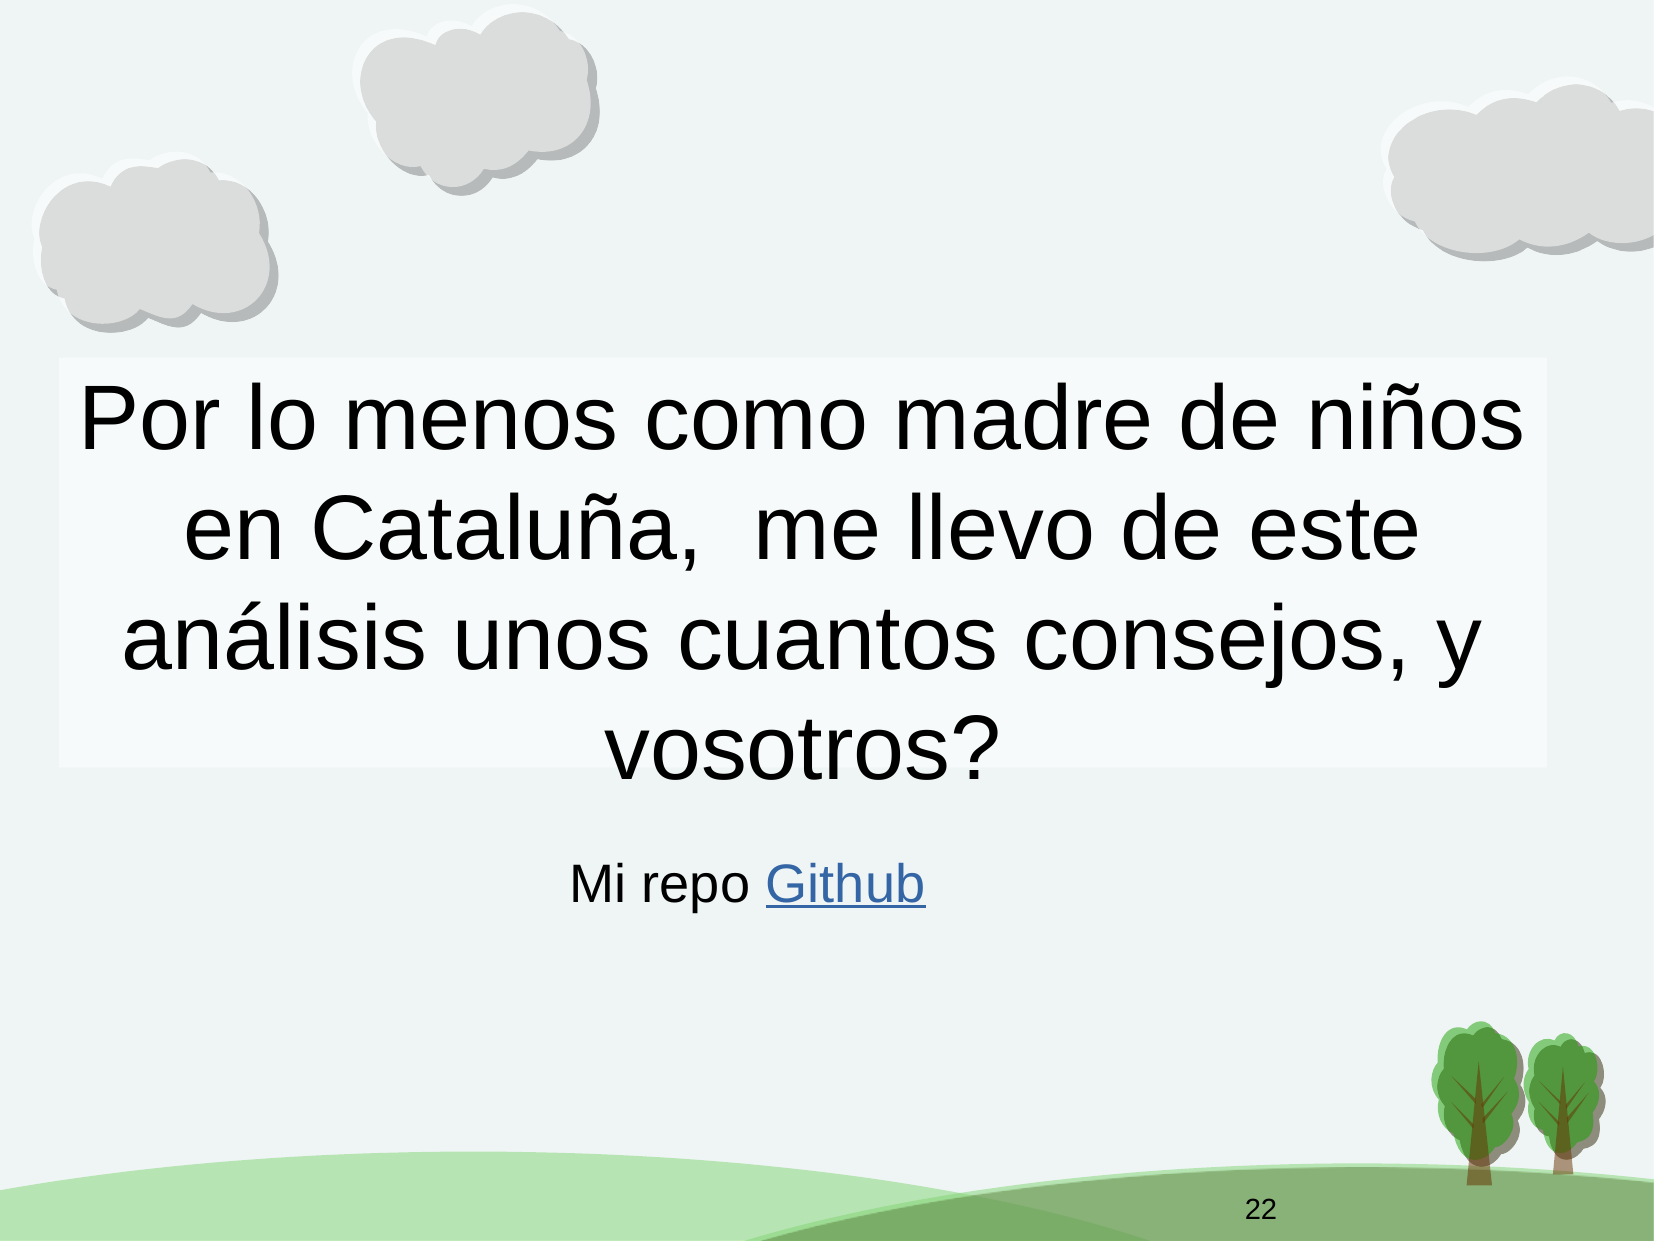

# Por lo menos como madre de niños en Cataluña, me llevo de este análisis unos cuantos consejos, y vosotros?
Mi repo Github